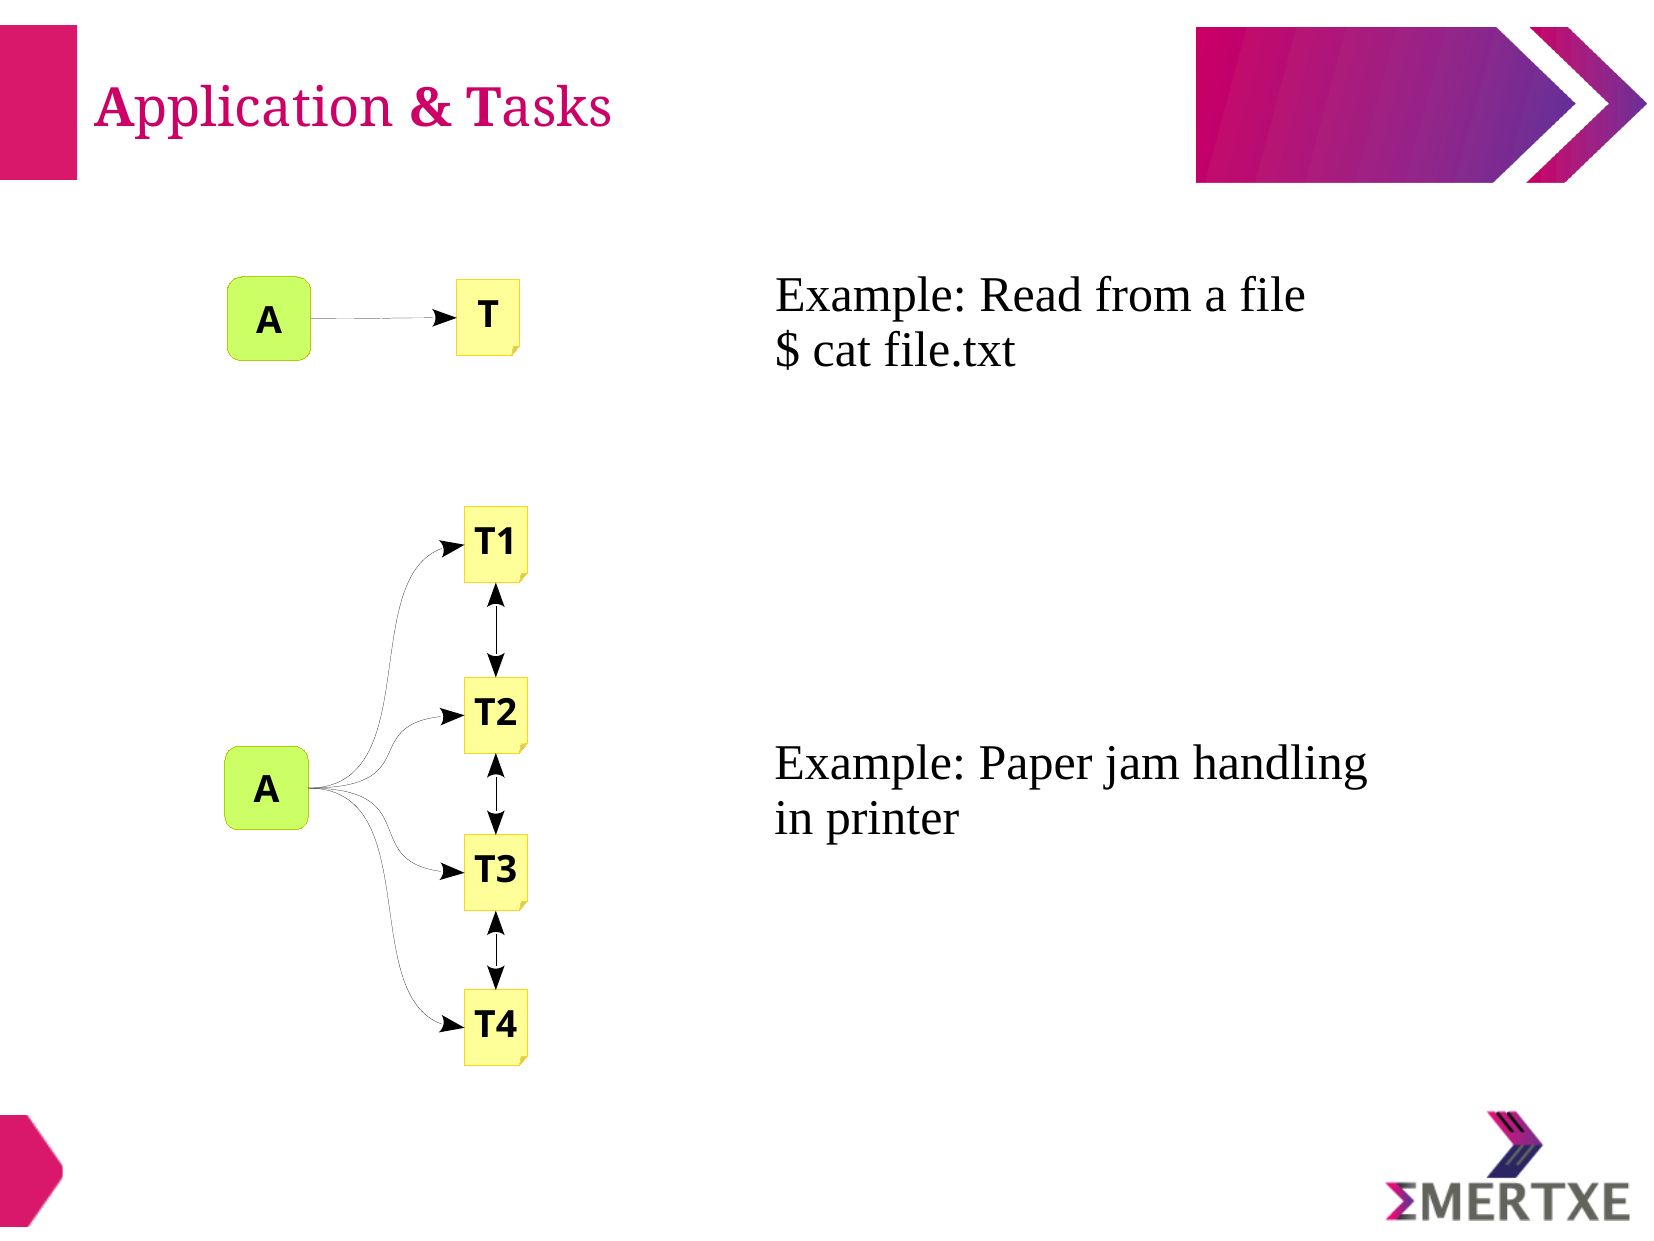

# Application & Tasks
Example: Read from a file
$ cat file.txt
A
T
T1
T2
Example: Paper jam handling
in printer
A
T3
T4